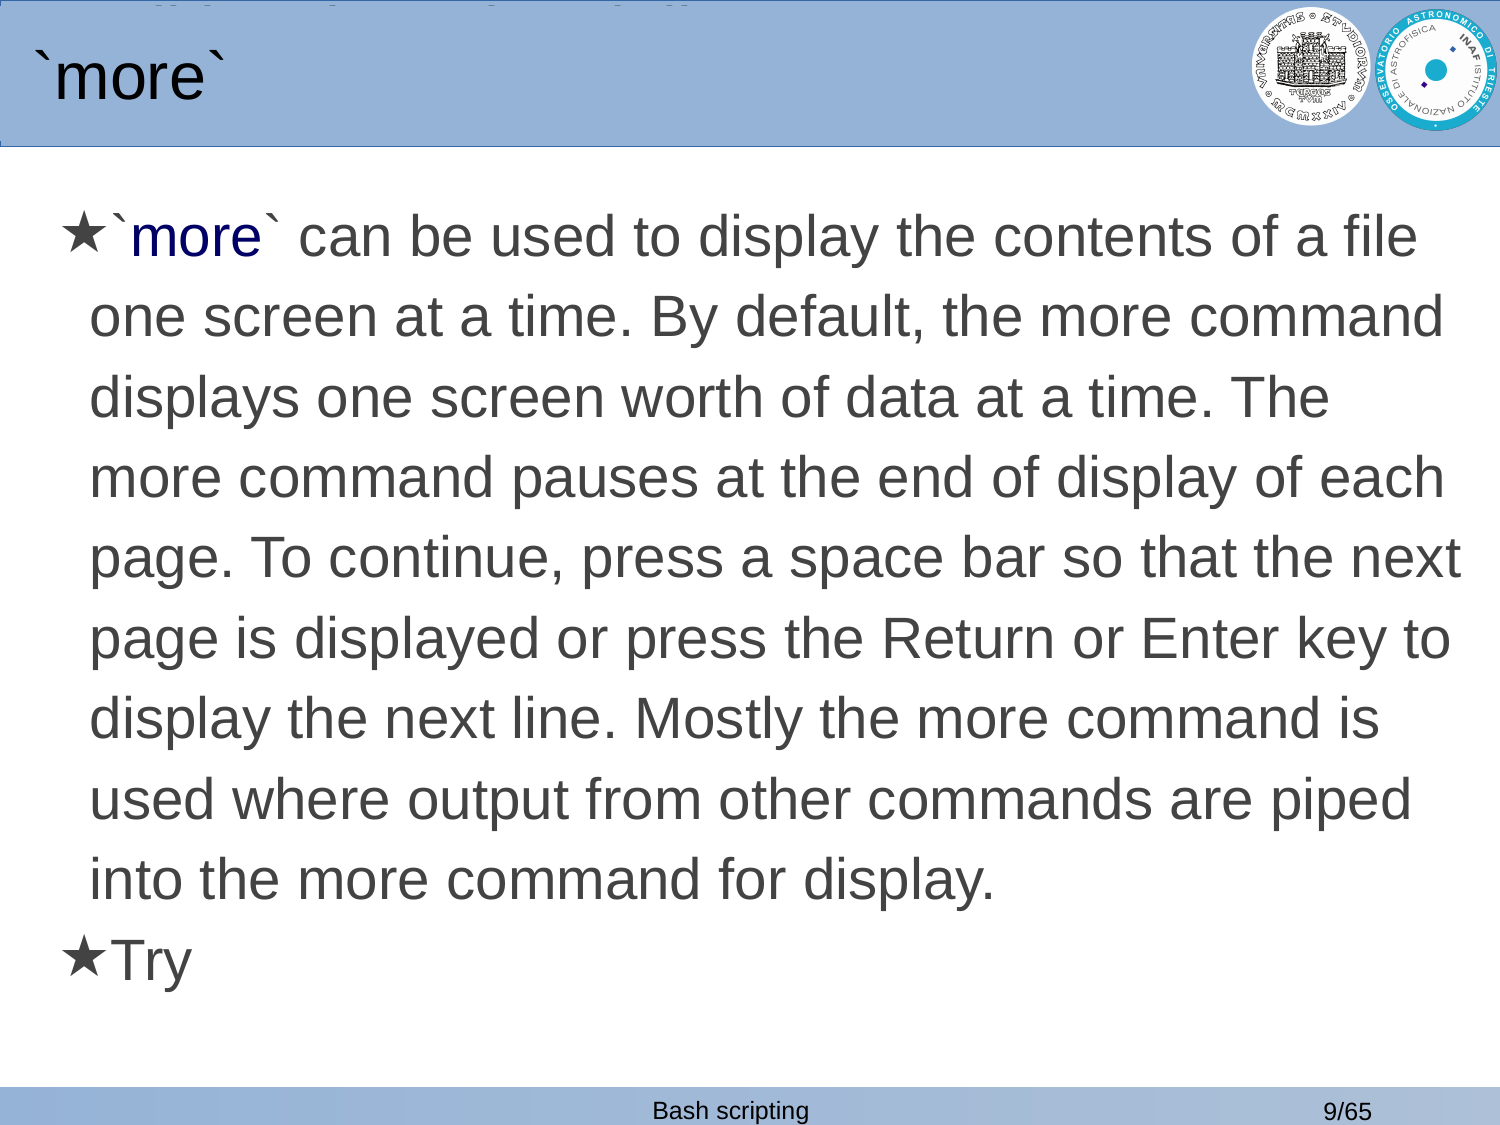

# Traditional service delivery
`more`
`more` can be used to display the contents of a file one screen at a time. By default, the more command displays one screen worth of data at a time. The more command pauses at the end of display of each page. To continue, press a space bar so that the next page is displayed or press the Return or Enter key to display the next line. Mostly the more command is used where output from other commands are piped into the more command for display.
Try